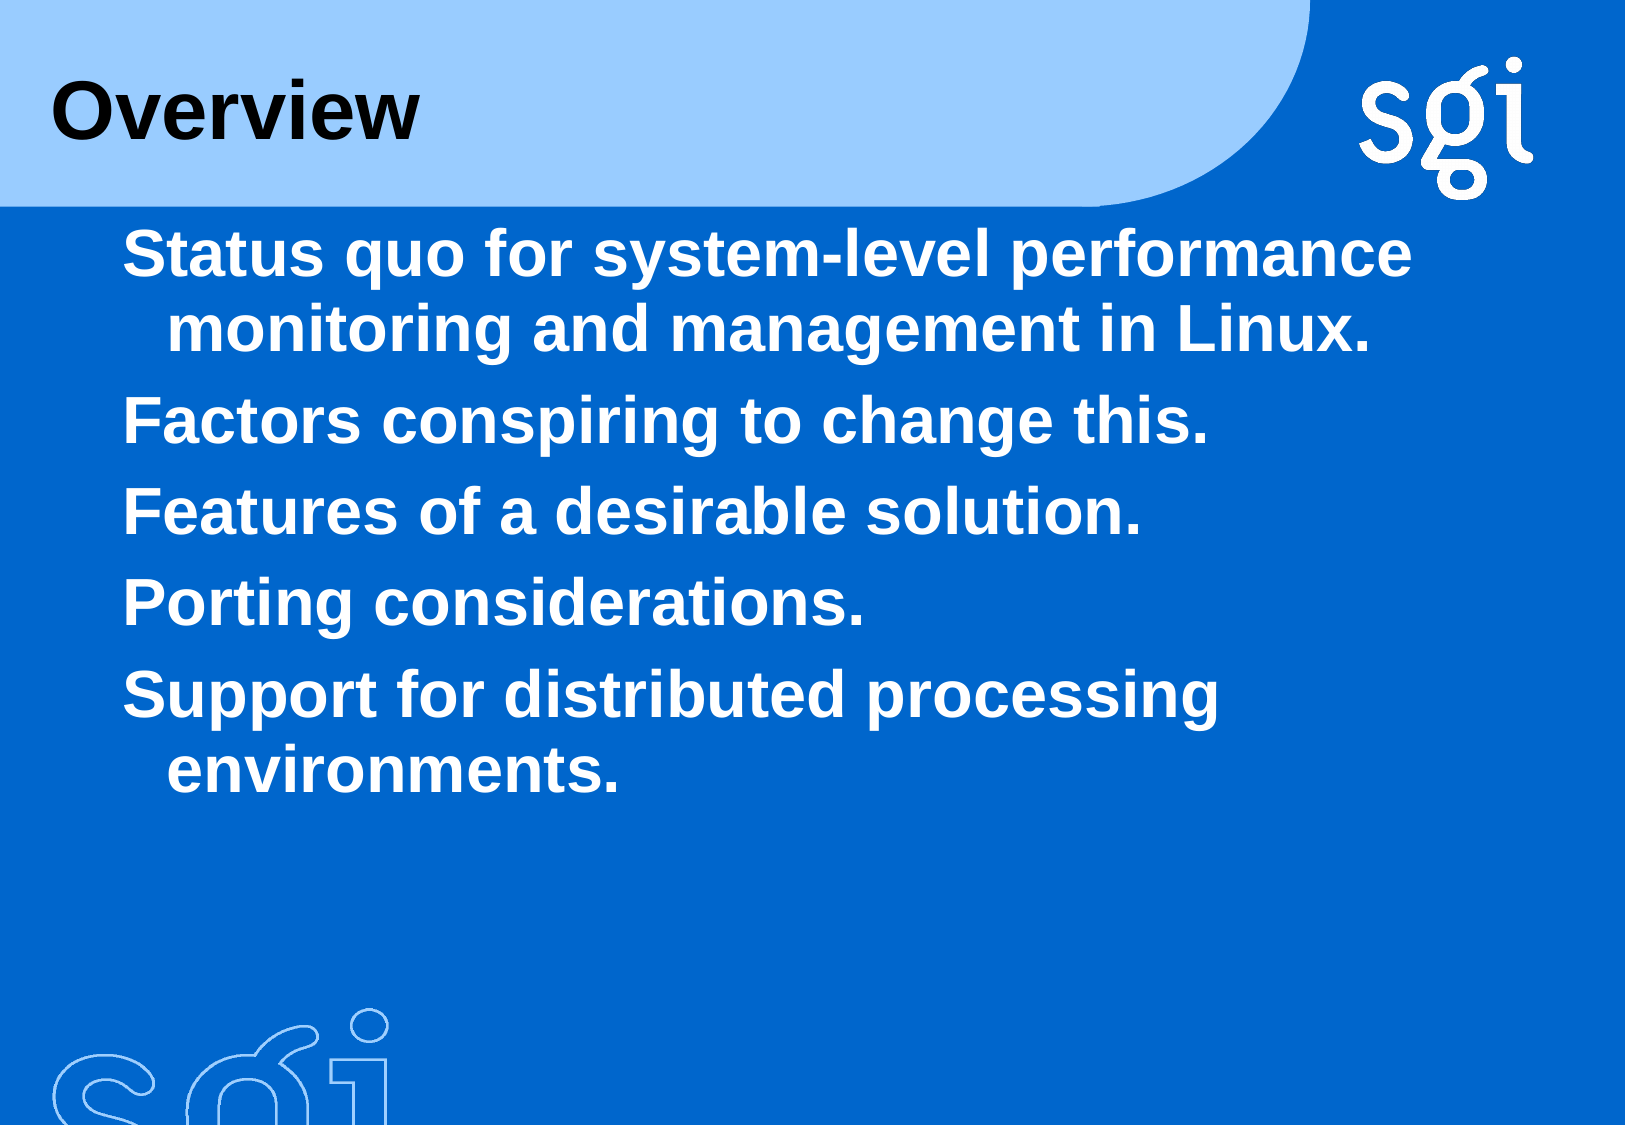

# Overview
Status quo for system-level performance monitoring and management in Linux.
Factors conspiring to change this.
Features of a desirable solution.
Porting considerations.
Support for distributed processing environments.